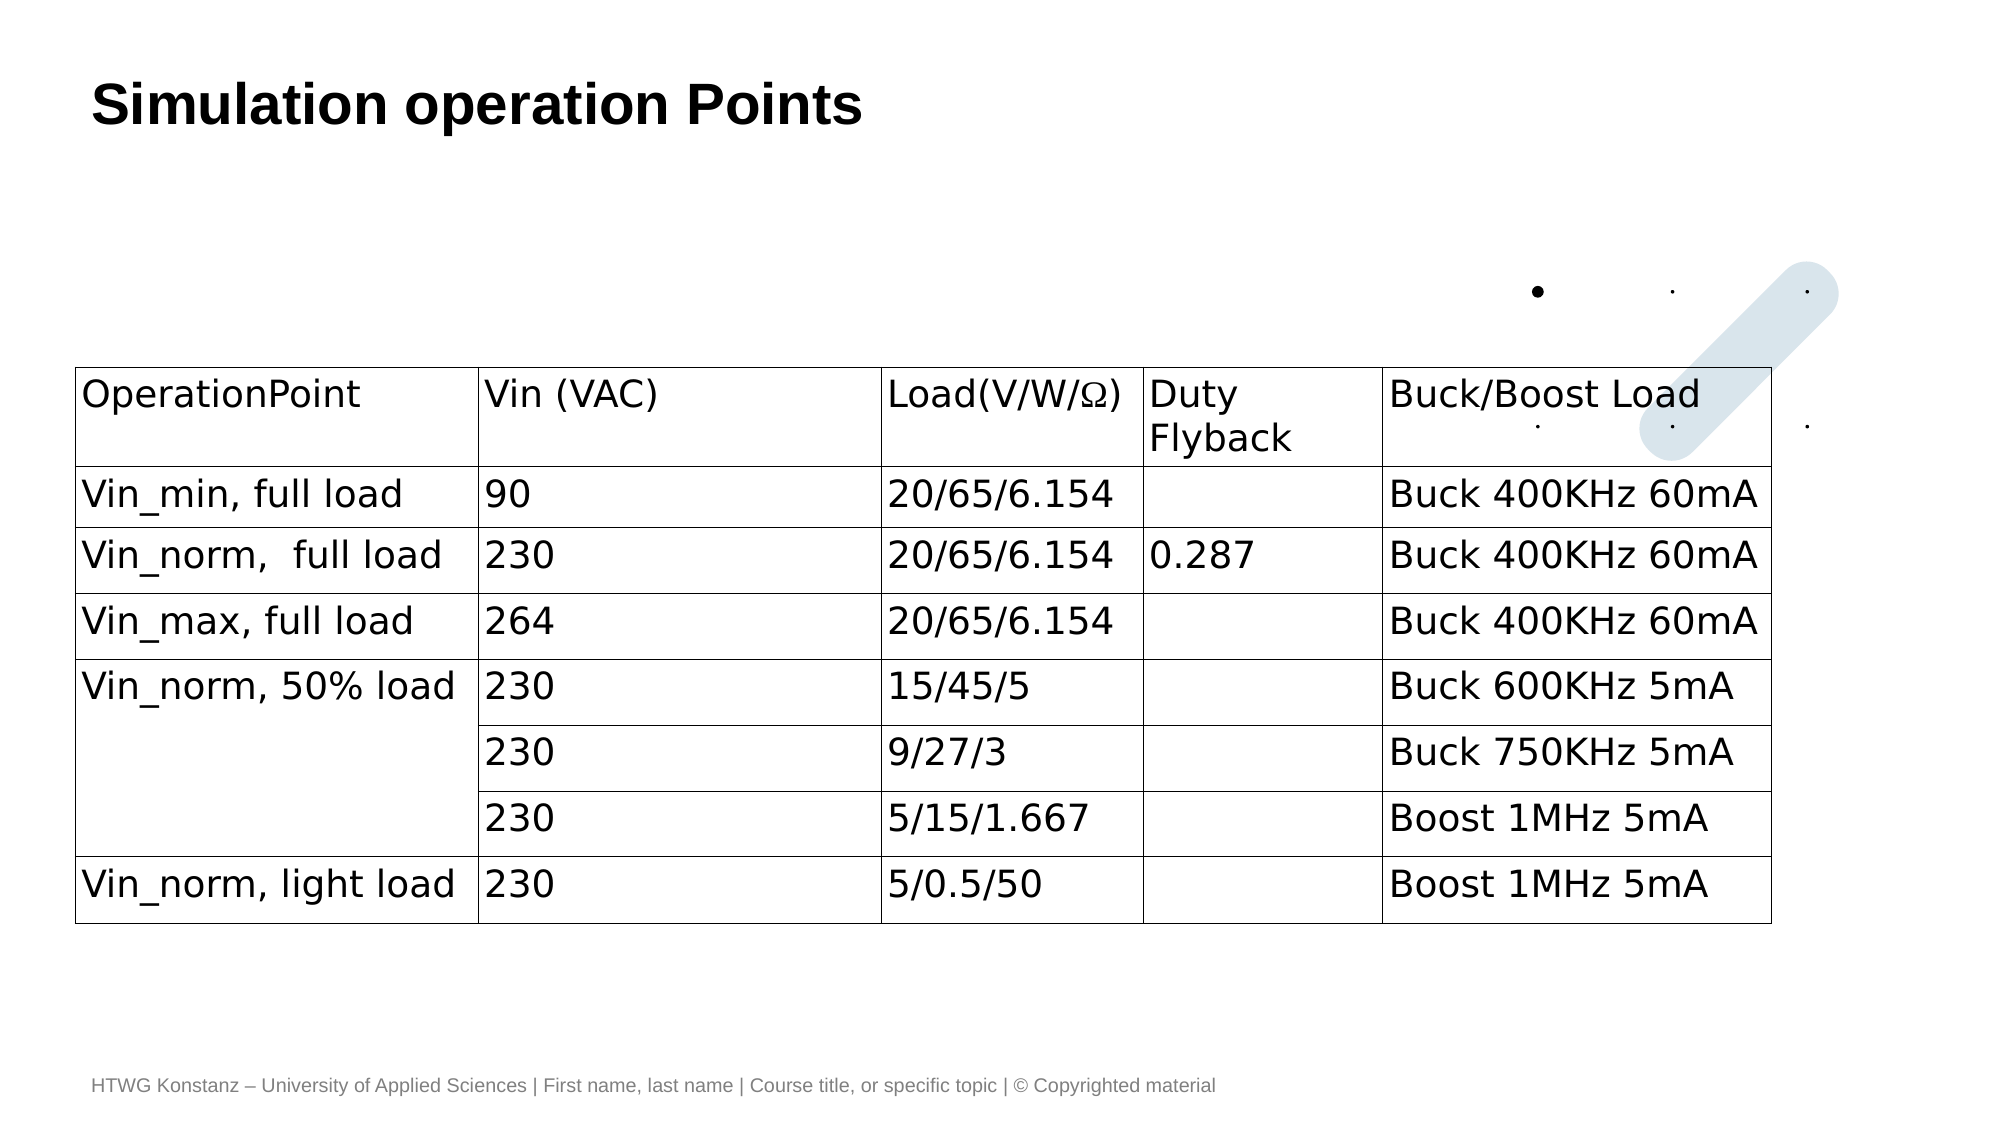

# Simulation operation Points
| OperationPoint | Vin (VAC) | Load(V/W/Ω) | Duty Flyback | Buck/Boost Load |
| --- | --- | --- | --- | --- |
| Vin\_min, full load | 90 | 20/65/6.154 | | Buck 400KHz 60mA |
| Vin\_norm, full load | 230 | 20/65/6.154 | 0.287 | Buck 400KHz 60mA |
| Vin\_max, full load | 264 | 20/65/6.154 | | Buck 400KHz 60mA |
| Vin\_norm, 50% load | 230 | 15/45/5 | | Buck 600KHz 5mA |
| | 230 | 9/27/3 | | Buck 750KHz 5mA |
| | 230 | 5/15/1.667 | | Boost 1MHz 5mA |
| Vin\_norm, light load | 230 | 5/0.5/50 | | Boost 1MHz 5mA |
HTWG Konstanz – University of Applied Sciences | First name, last name | Course title, or specific topic | © Copyrighted material